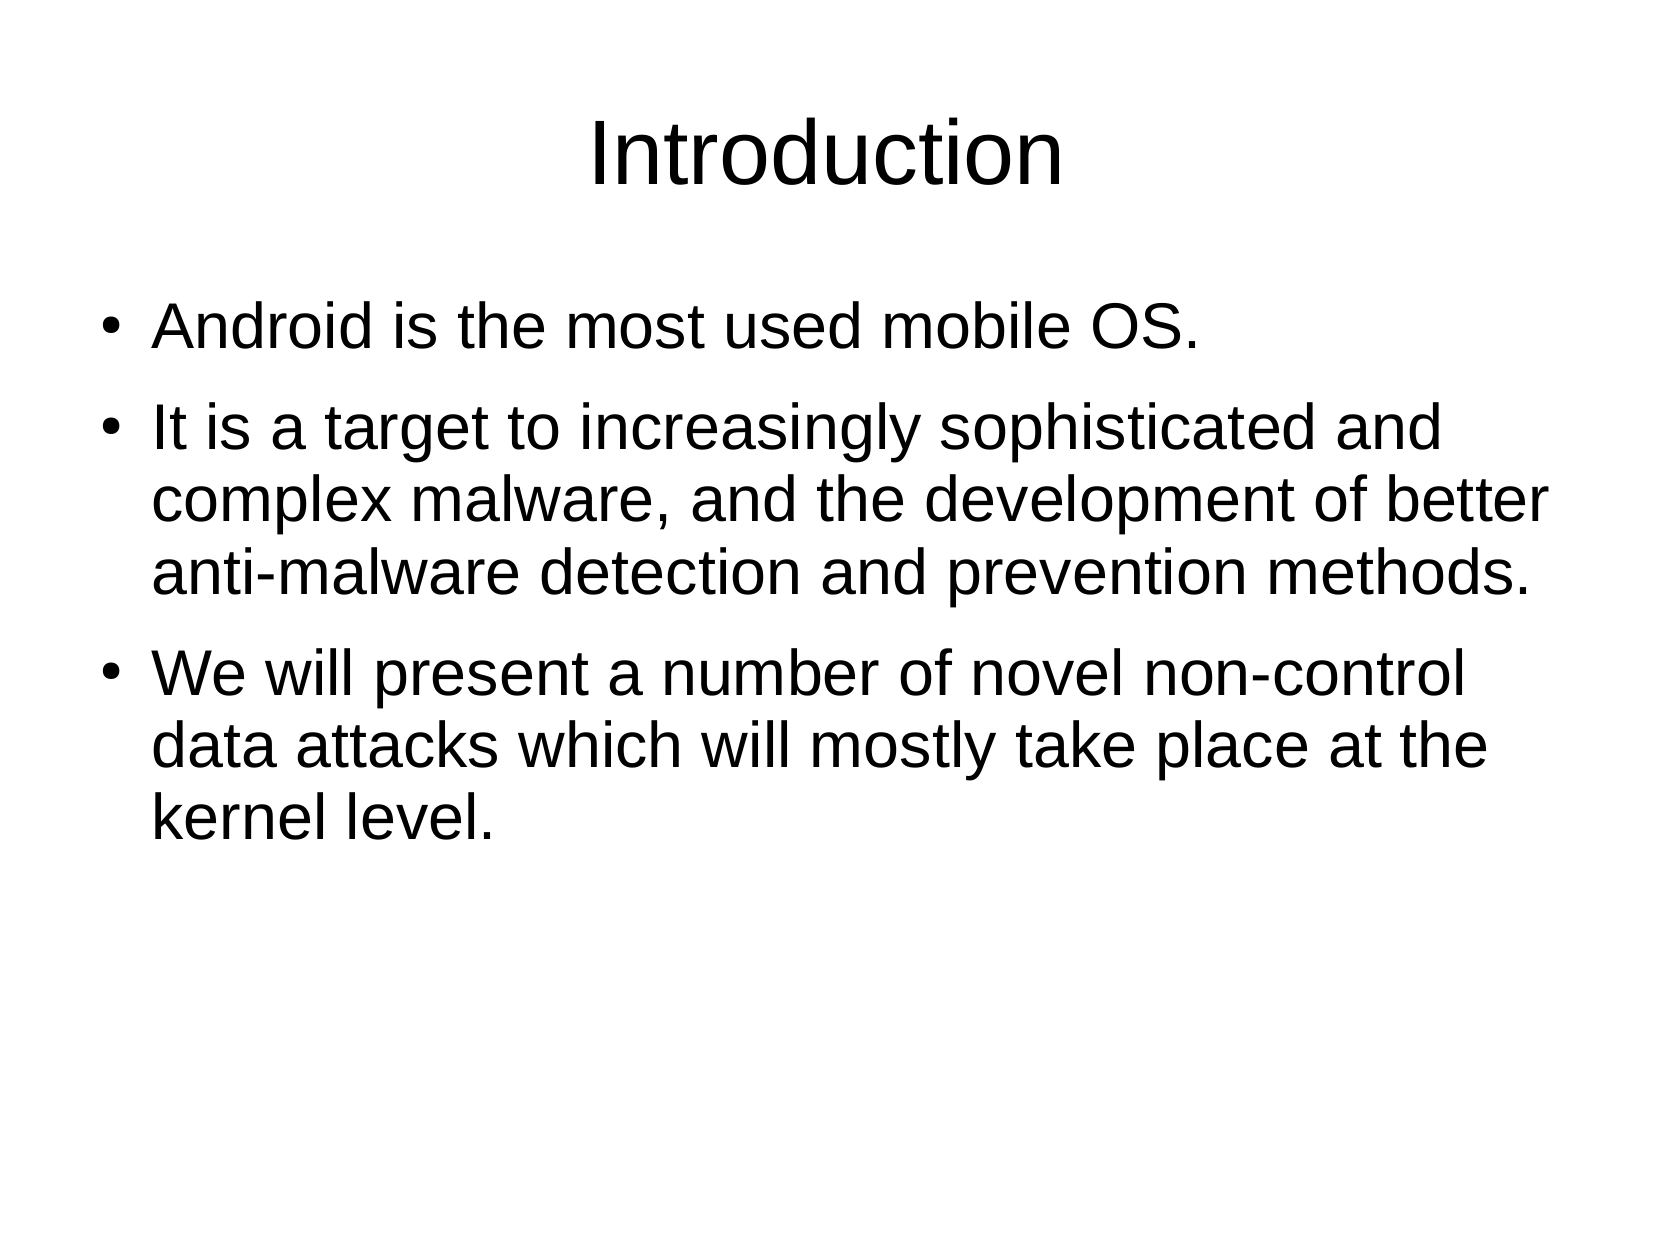

# Introduction
Android is the most used mobile OS.
It is a target to increasingly sophisticated and complex malware, and the development of better anti-malware detection and prevention methods.
We will present a number of novel non-control data attacks which will mostly take place at the kernel level.